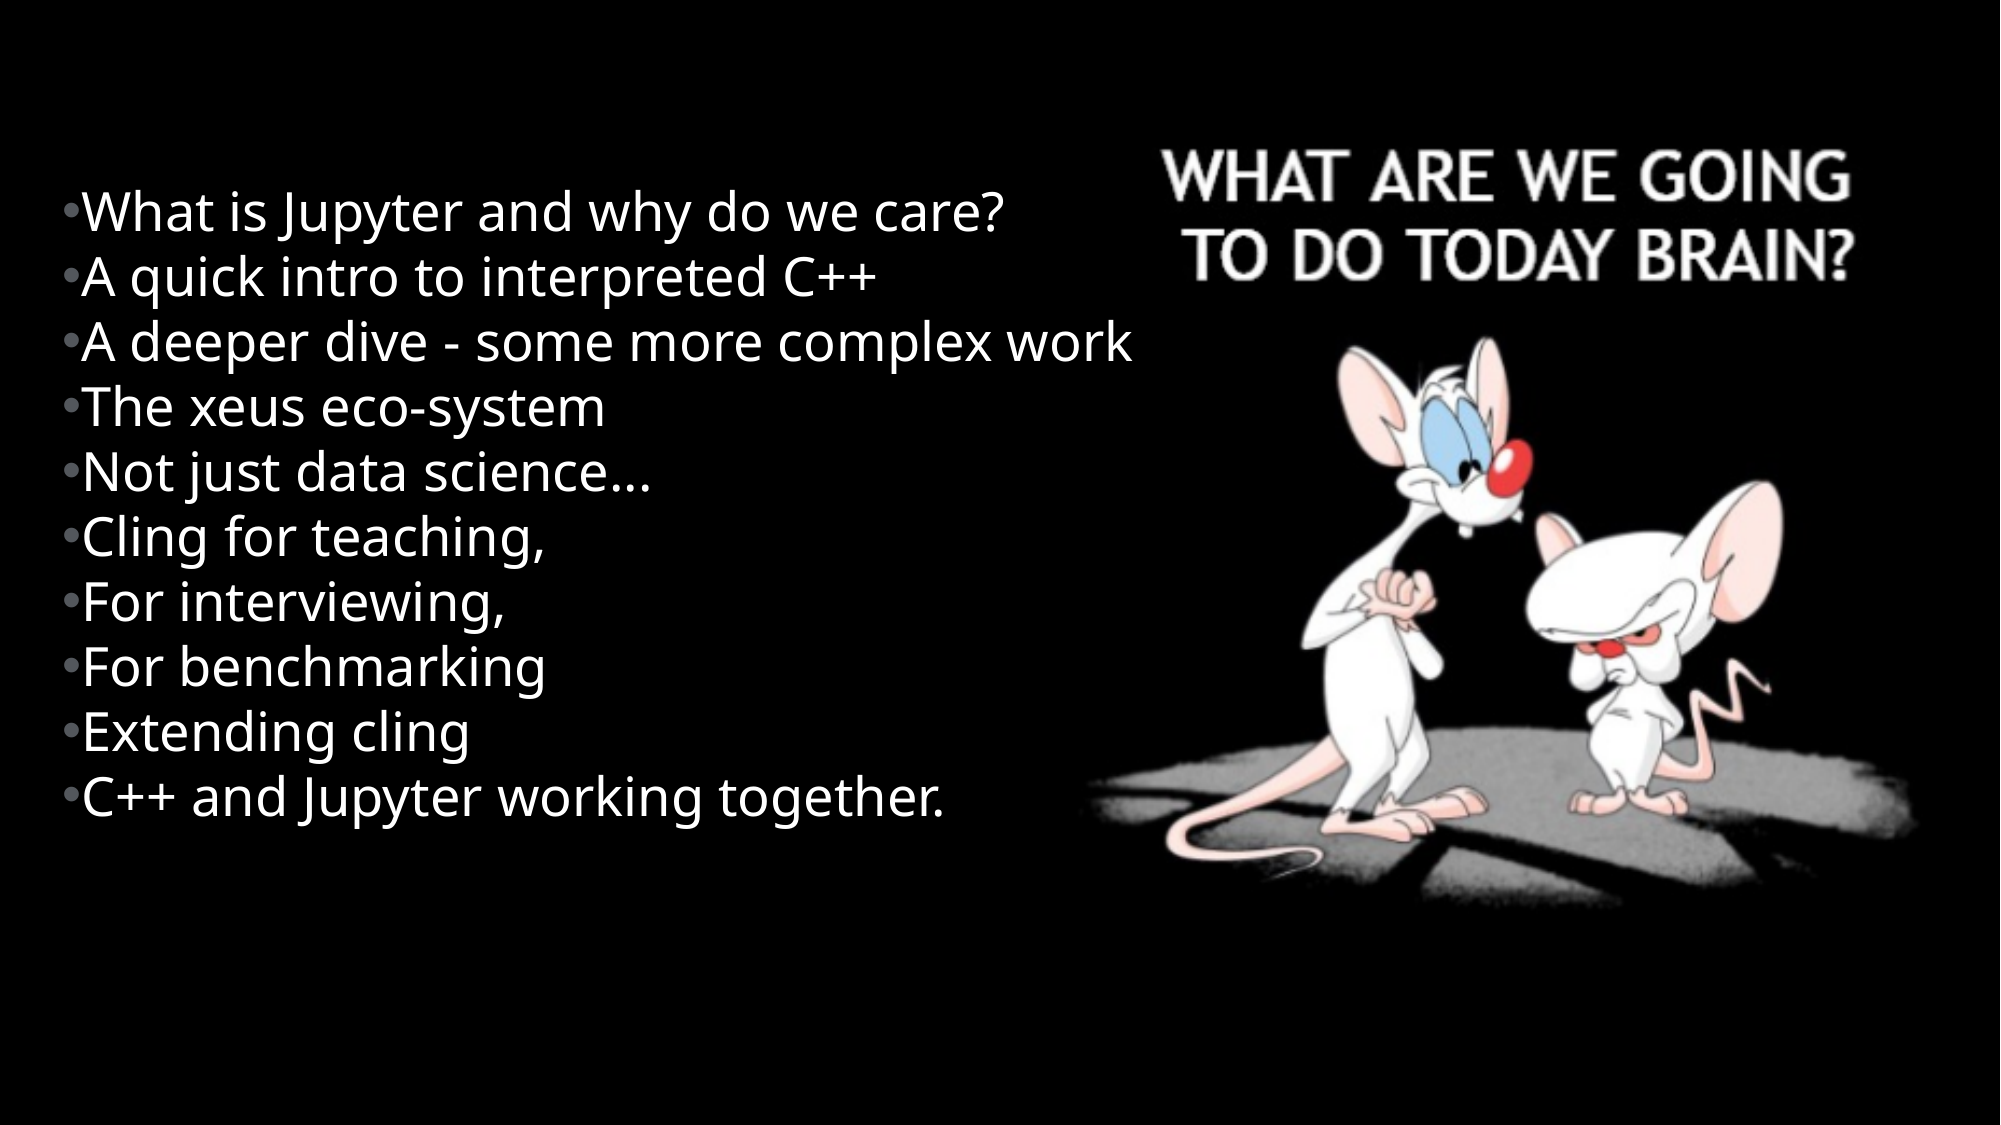

# What is Jupyter and why do we care?
A quick intro to interpreted C++
A deeper dive - some more complex work
The xeus eco-system
Not just data science...
Cling for teaching,
For interviewing,
For benchmarking
Extending cling
C++ and Jupyter working together.